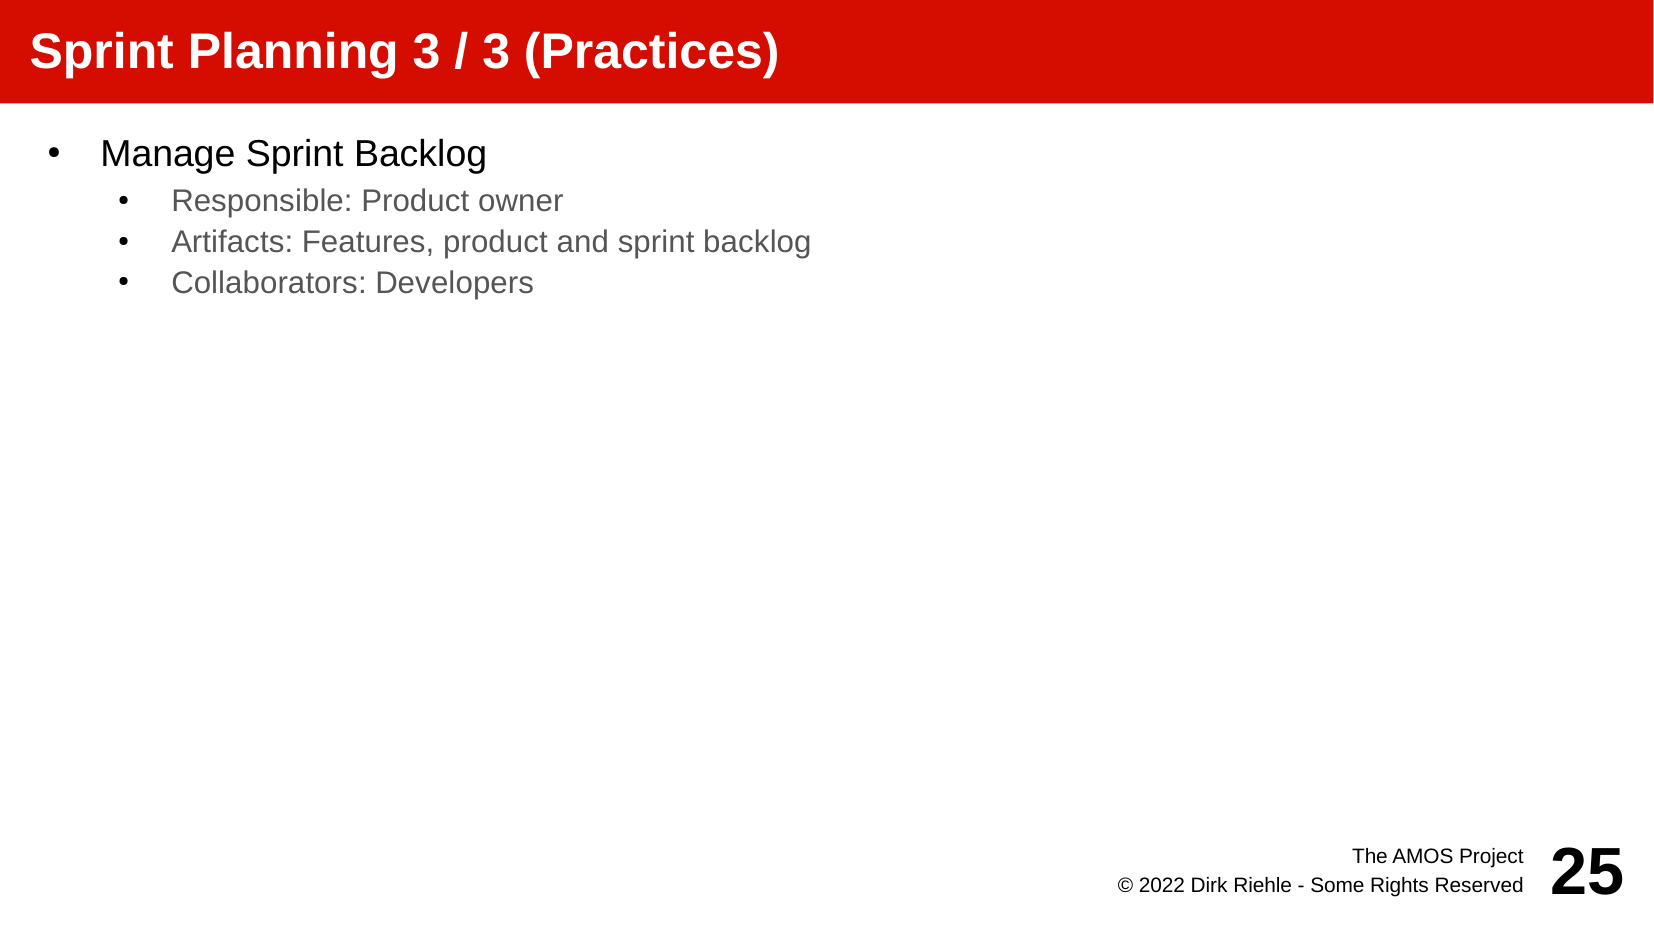

# Sprint Planning 3 / 3 (Practices)
Manage Sprint Backlog
Responsible: Product owner
Artifacts: Features, product and sprint backlog
Collaborators: Developers
The AMOS Project
25
© 2022 Dirk Riehle - Some Rights Reserved